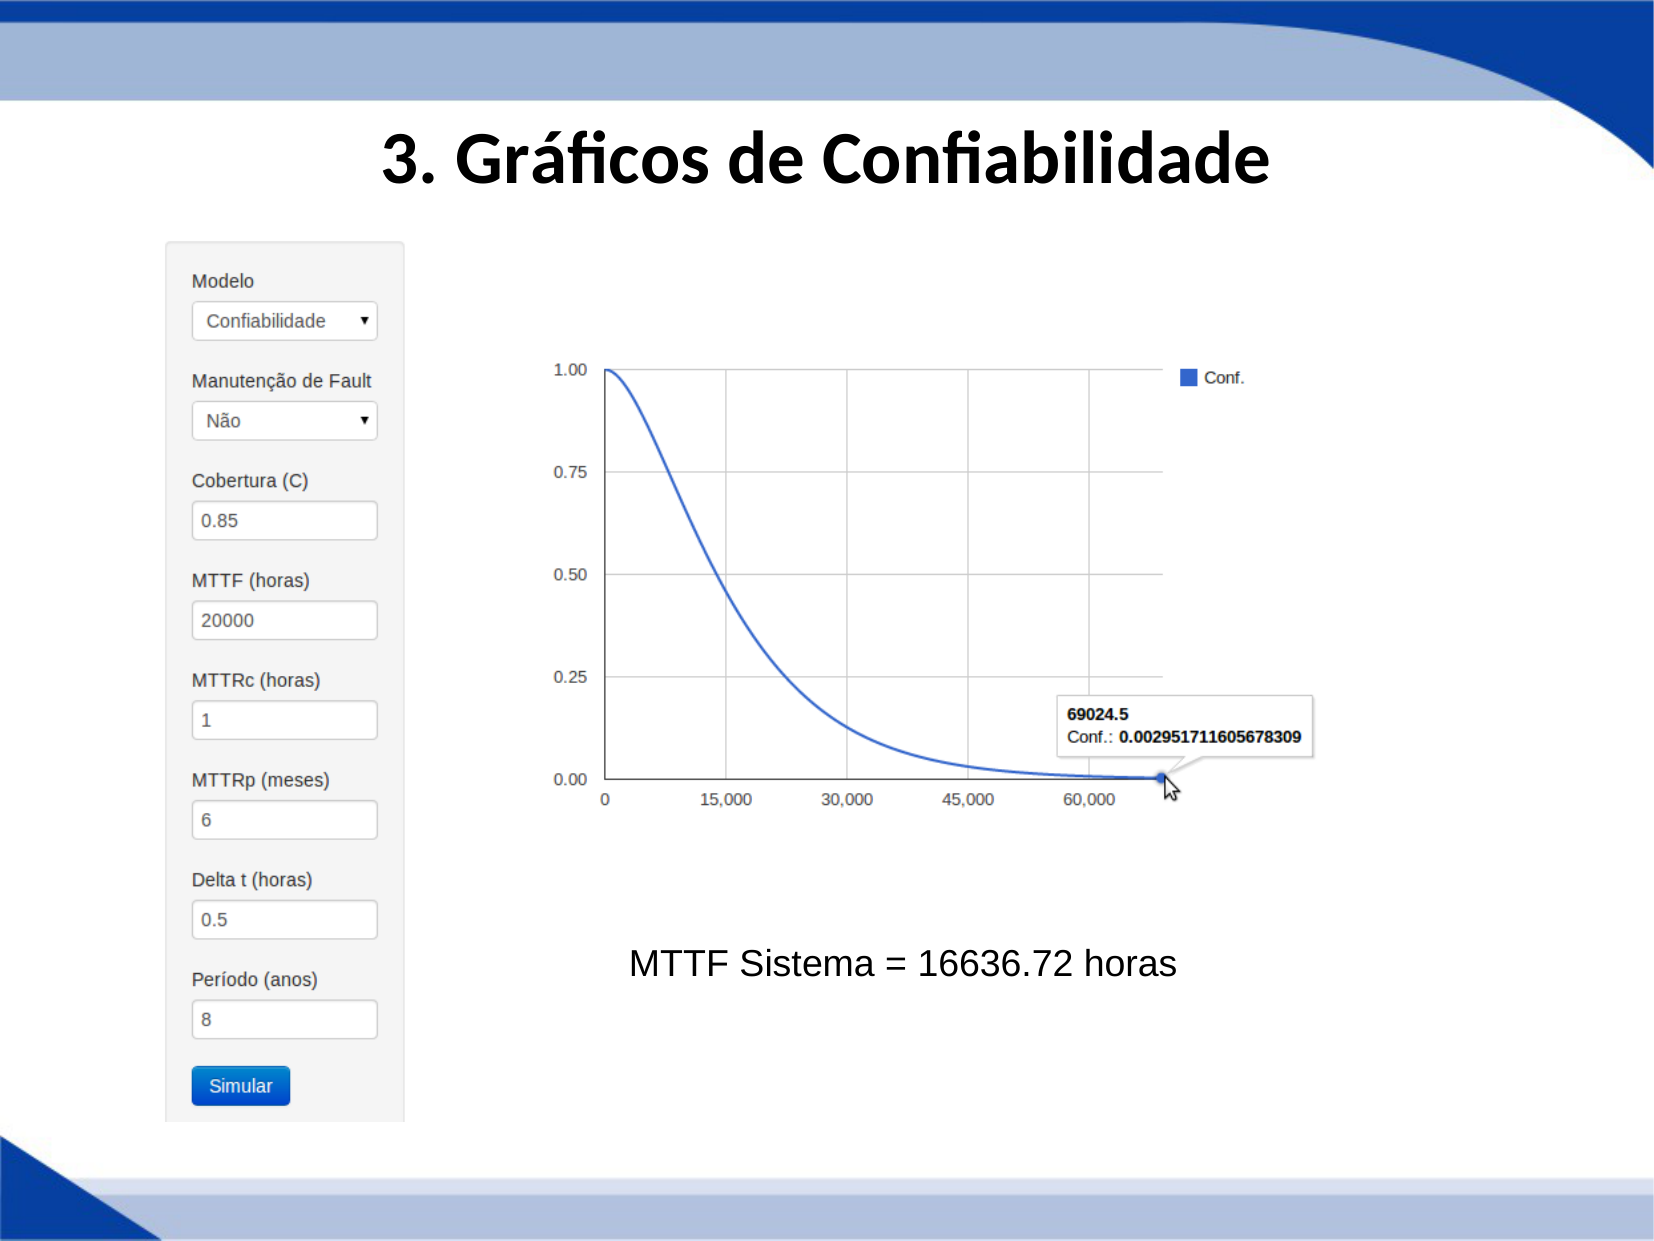

# 3. Gráficos de Confiabilidade
MTTF Sistema = 16636.72 horas